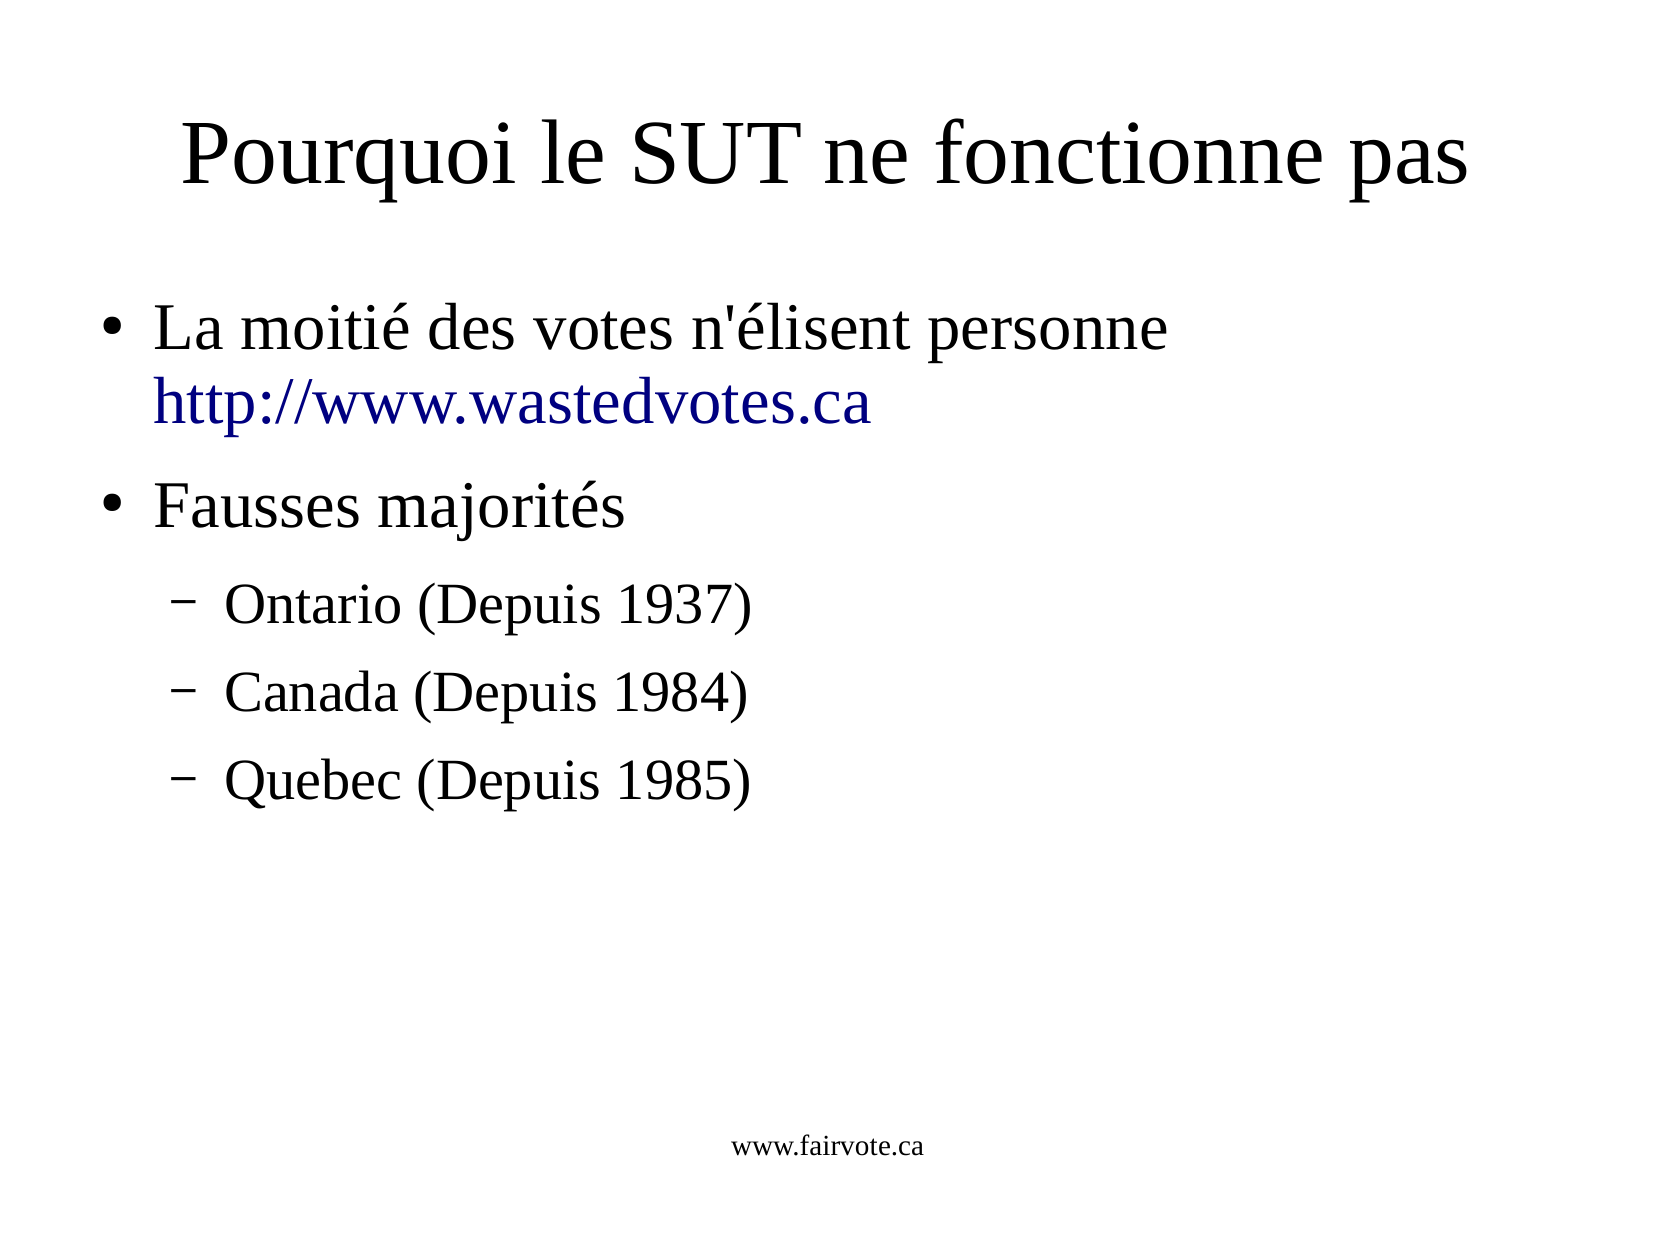

# Pourquoi le SUT ne fonctionne pas
La moitié des votes n'élisent personne
http://www.wastedvotes.ca
Fausses majorités
Ontario (Depuis 1937)
Canada (Depuis 1984)
Quebec (Depuis 1985)
www.fairvote.ca